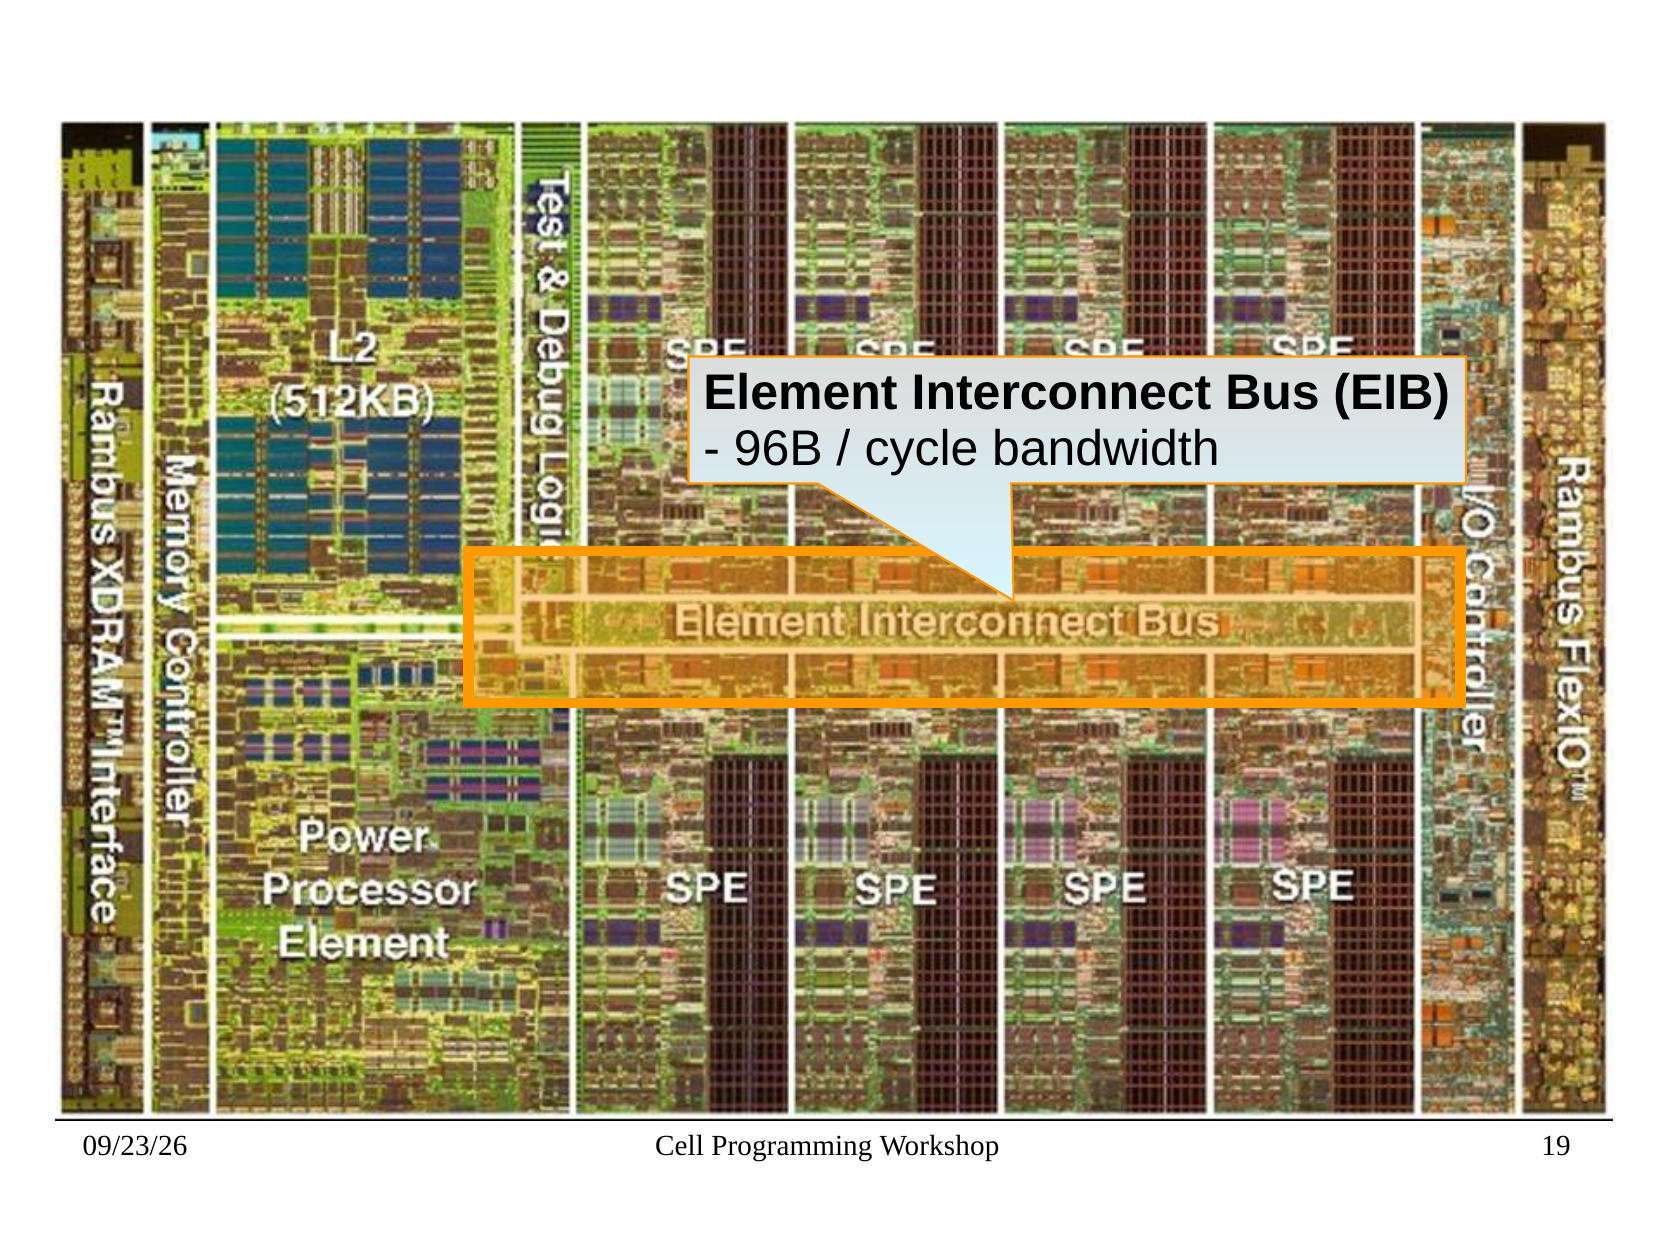

Element Interconnect Bus (EIB)
- 96B / cycle bandwidth
Cell Programming Workshop
19